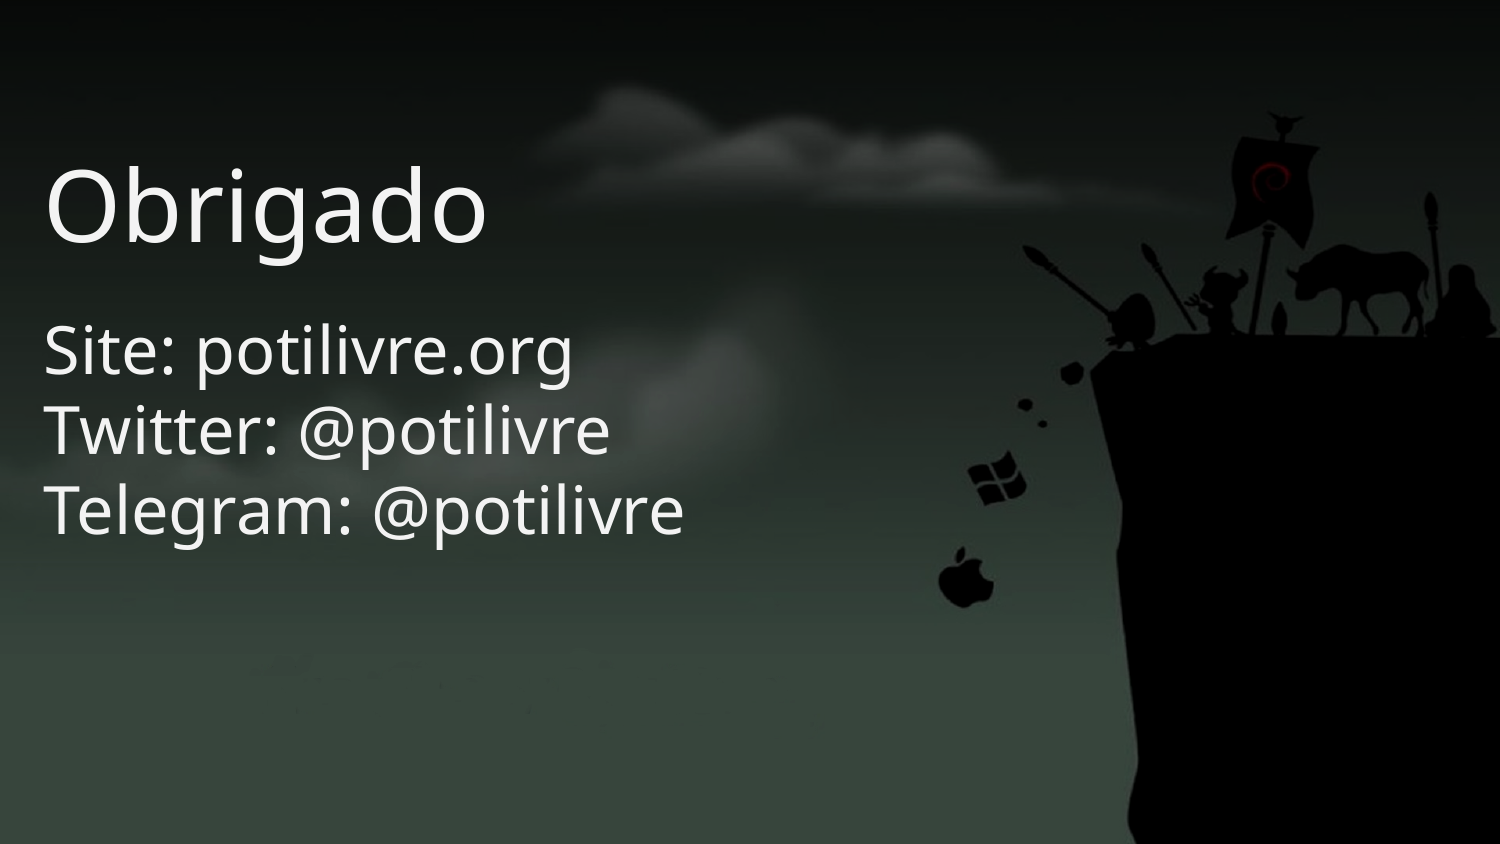

Obrigado
Site: potilivre.org
Twitter: @potilivre
Telegram: @potilivre